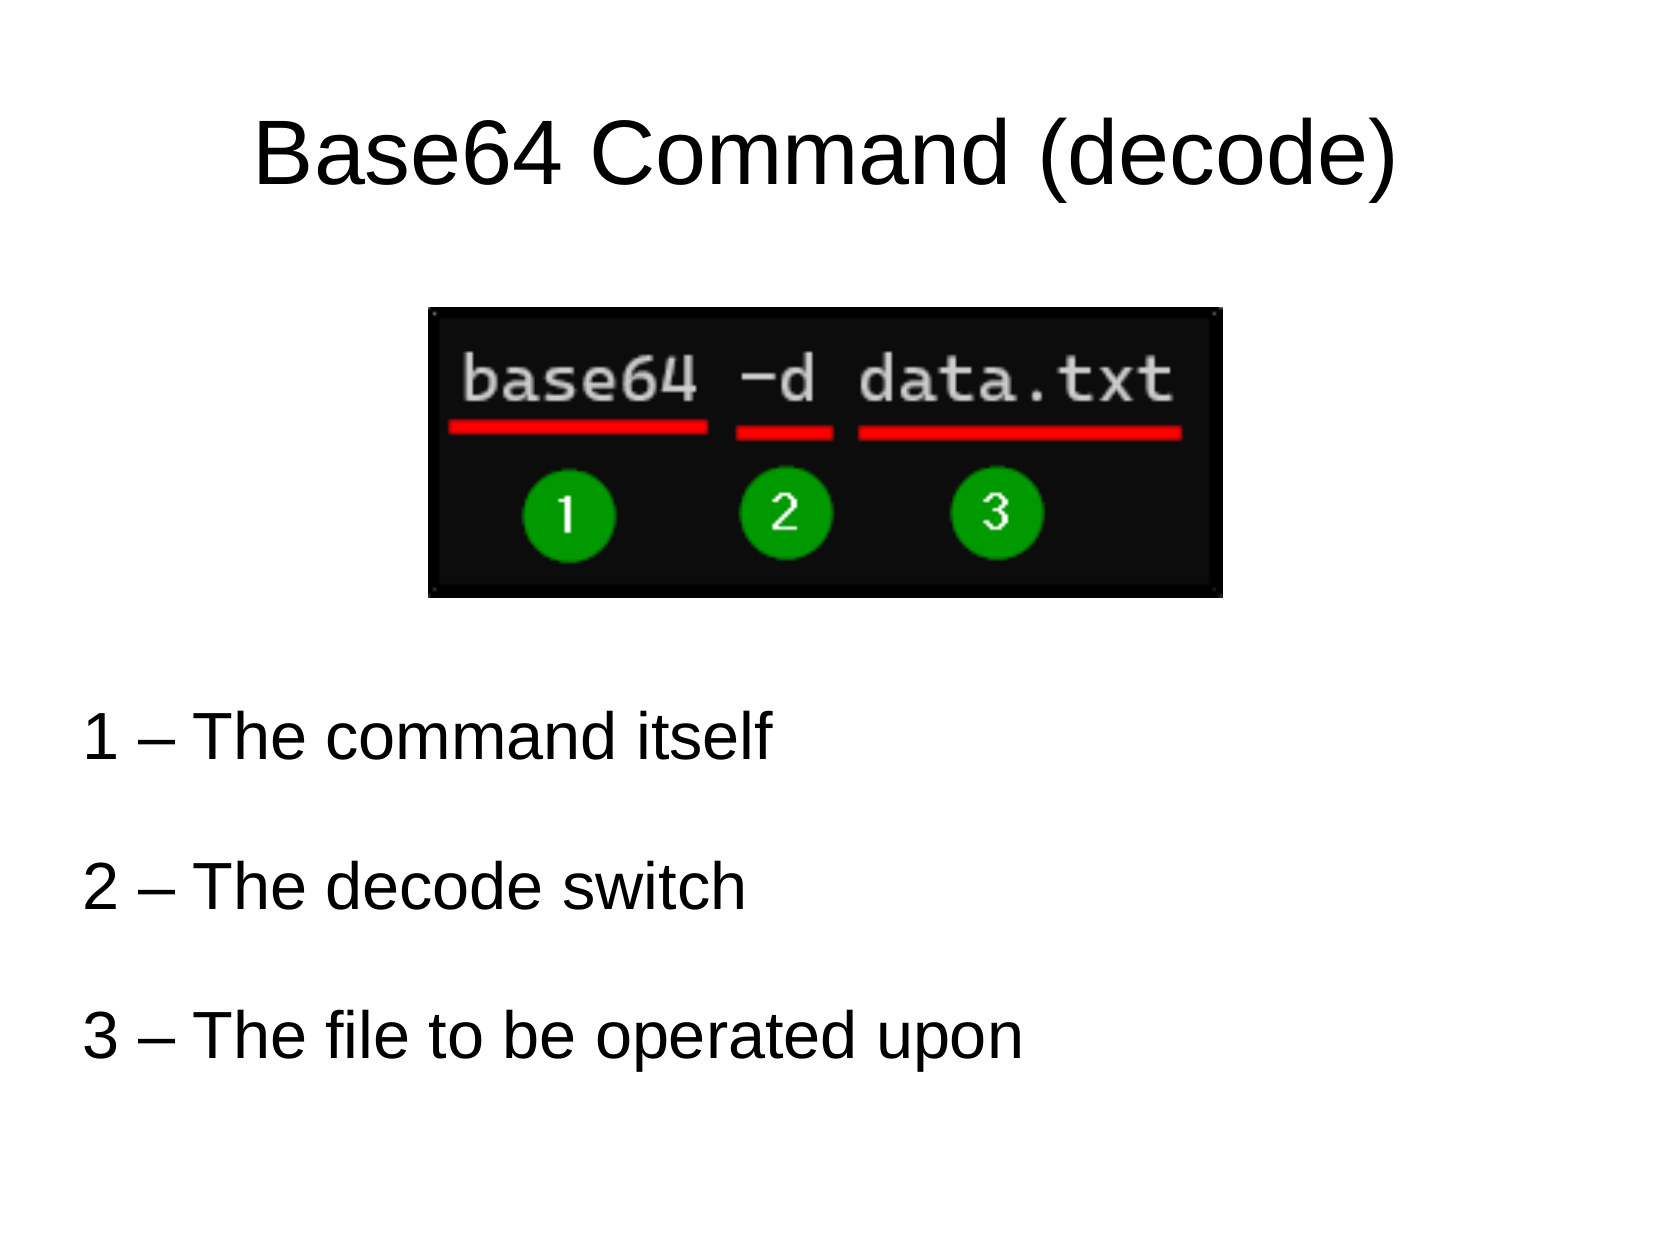

# Base64 Command (decode)
1 – The command itself
2 – The decode switch
3 – The file to be operated upon